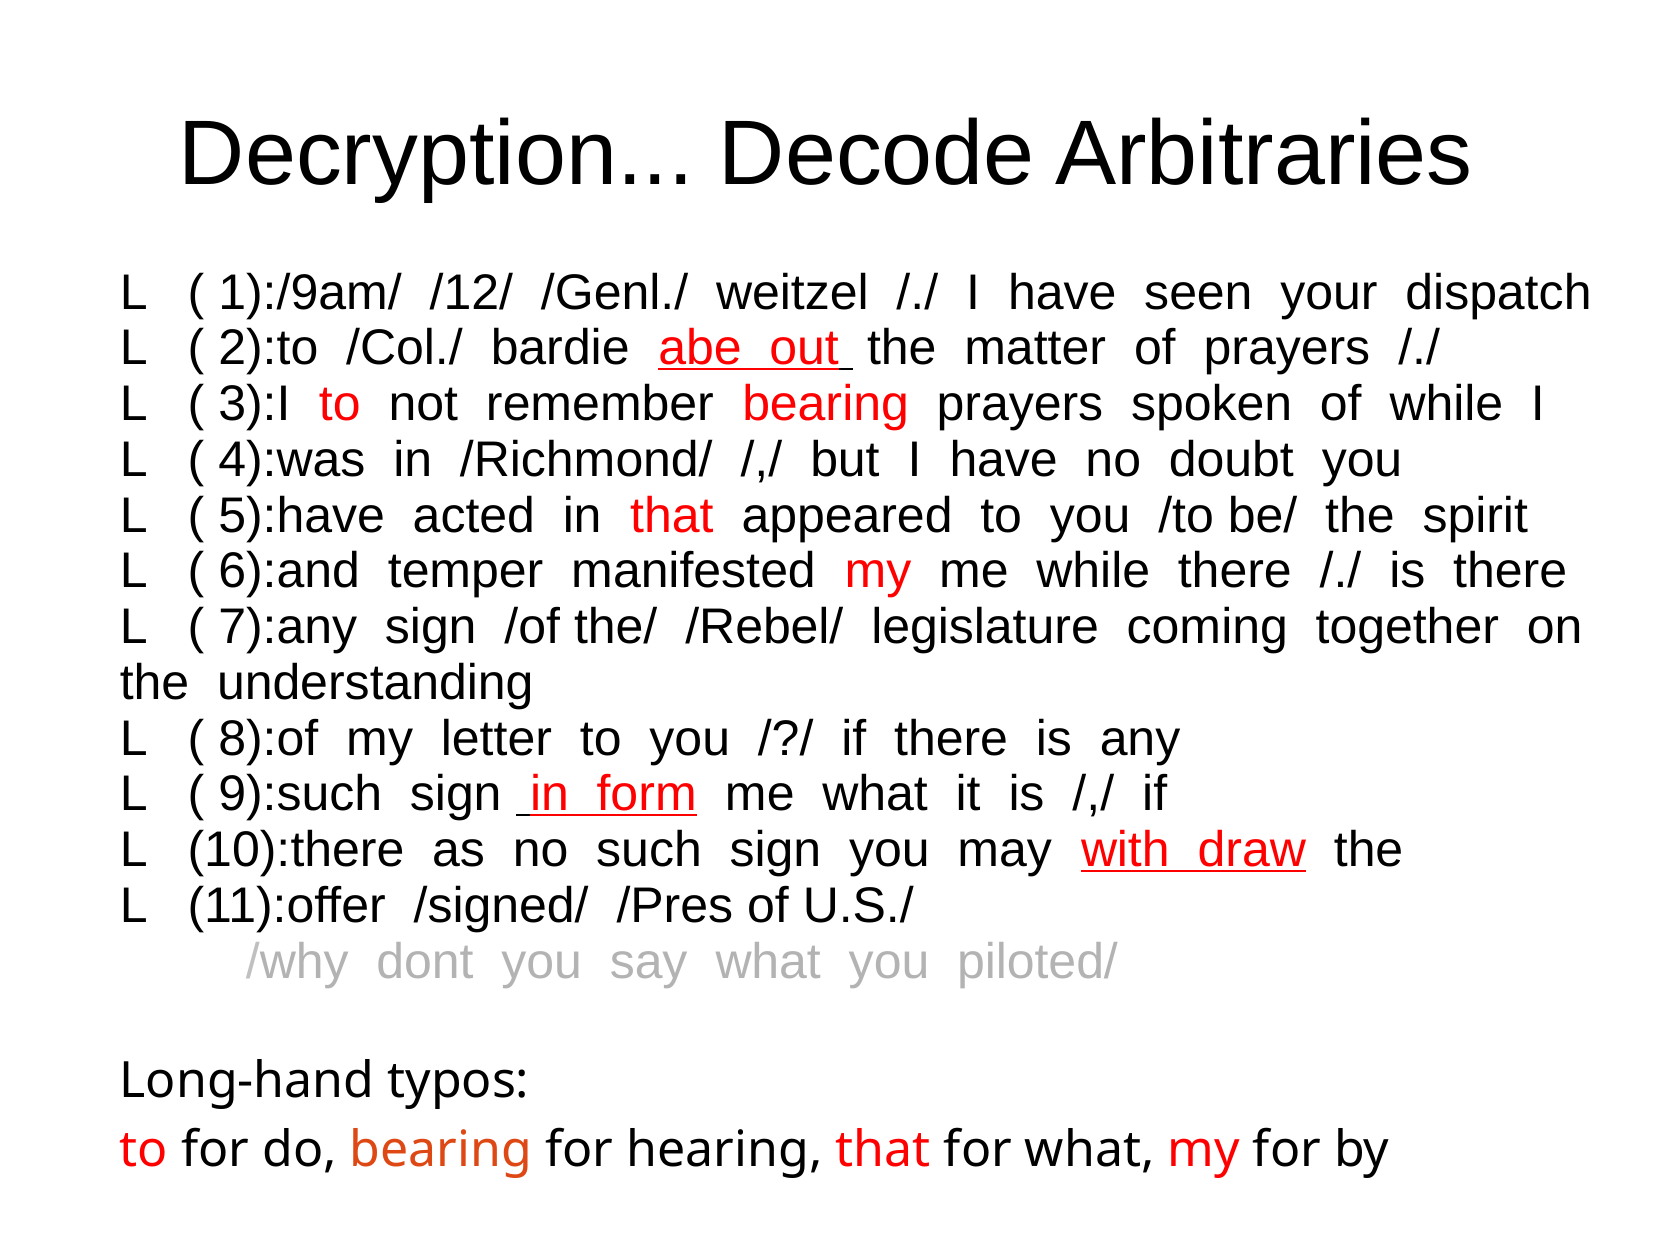

# Decryption... Decode Arbitraries
L ( 1):/9am/ /12/ /Genl./ weitzel /./ I have seen your dispatch
L ( 2):to /Col./ bardie abe out the matter of prayers /./
L ( 3):I to not remember bearing prayers spoken of while I
L ( 4):was in /Richmond/ /,/ but I have no doubt you
L ( 5):have acted in that appeared to you /to be/ the spirit
L ( 6):and temper manifested my me while there /./ is there
L ( 7):any sign /of the/ /Rebel/ legislature coming together on the understanding
L ( 8):of my letter to you /?/ if there is any
L ( 9):such sign in form me what it is /,/ if
L (10):there as no such sign you may with draw the
L (11):offer /signed/ /Pres of U.S./
 /why dont you say what you piloted/
Long-hand typos:
to for do, bearing for hearing, that for what, my for by